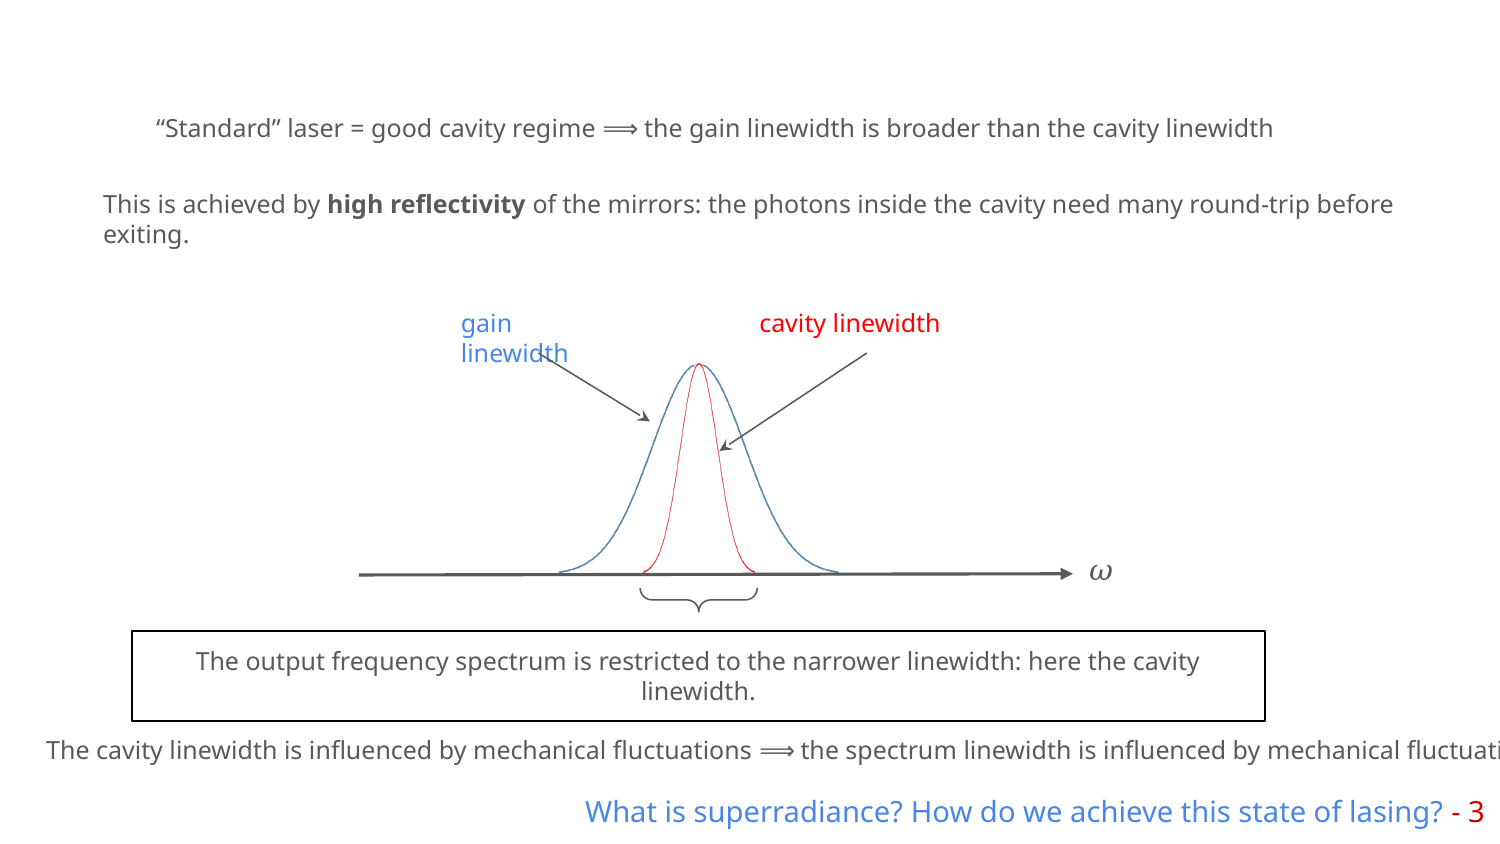

“Standard” laser = good cavity regime ⟹ the gain linewidth is broader than the cavity linewidth
This is achieved by high reflectivity of the mirrors: the photons inside the cavity need many round-trip before exiting.
gain linewidth
cavity linewidth
𝜔
The output frequency spectrum is restricted to the narrower linewidth: here the cavity linewidth.
The cavity linewidth is influenced by mechanical fluctuations ⟹ the spectrum linewidth is influenced by mechanical fluctuations
What is superradiance? How do we achieve this state of lasing? - 3